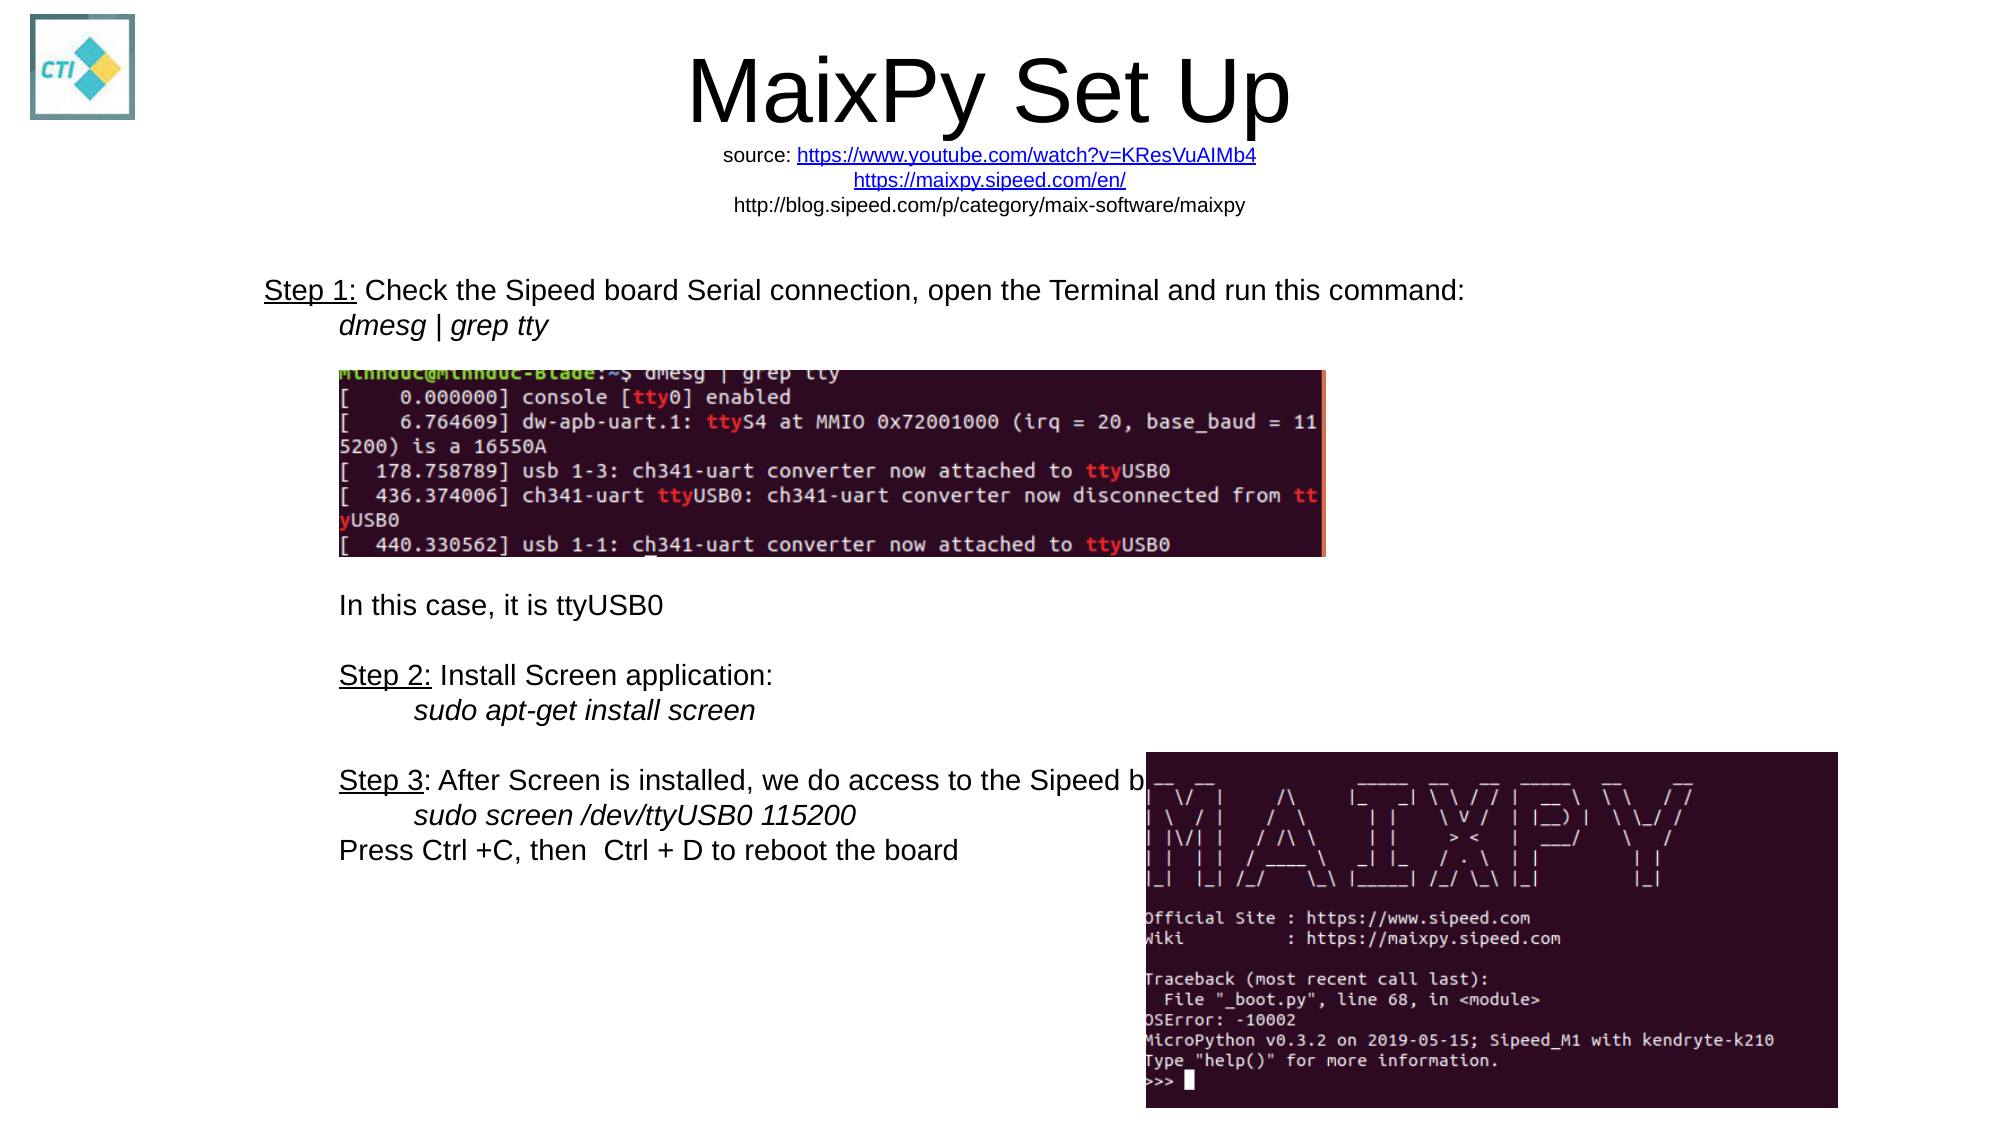

MaixPy Set Up
source: https://www.youtube.com/watch?v=KResVuAIMb4
https://maixpy.sipeed.com/en/
http://blog.sipeed.com/p/category/maix-software/maixpy
Step 1: Check the Sipeed board Serial connection, open the Terminal and run this command:
dmesg | grep tty
In this case, it is ttyUSB0
Step 2: Install Screen application:
sudo apt-get install screen
Step 3: After Screen is installed, we do access to the Sipeed board:
sudo screen /dev/ttyUSB0 115200
Press Ctrl +C, then Ctrl + D to reboot the board